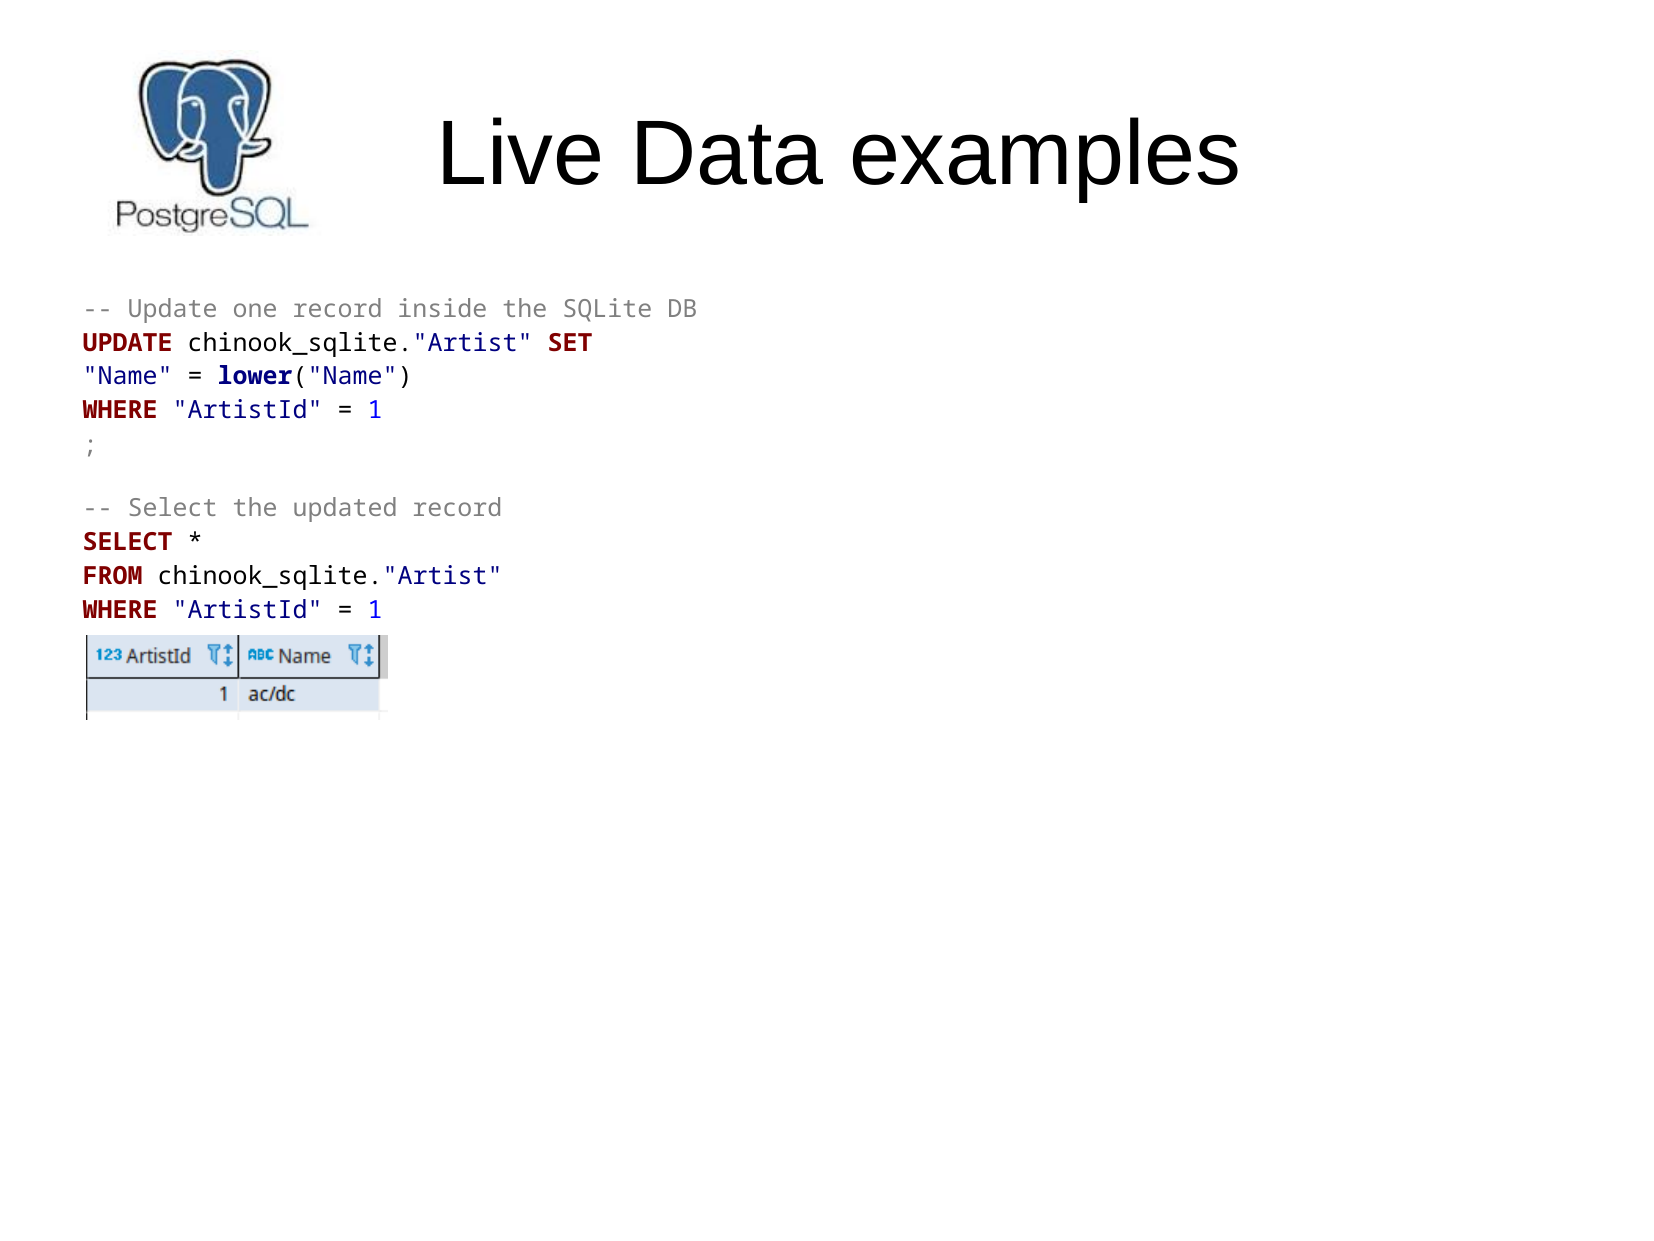

# Live Data examples
-- Update one record inside the SQLite DB
UPDATE chinook_sqlite."Artist" SET
"Name" = lower("Name")
WHERE "ArtistId" = 1
;
-- Select the updated record
SELECT *
FROM chinook_sqlite."Artist"
WHERE "ArtistId" = 1
;